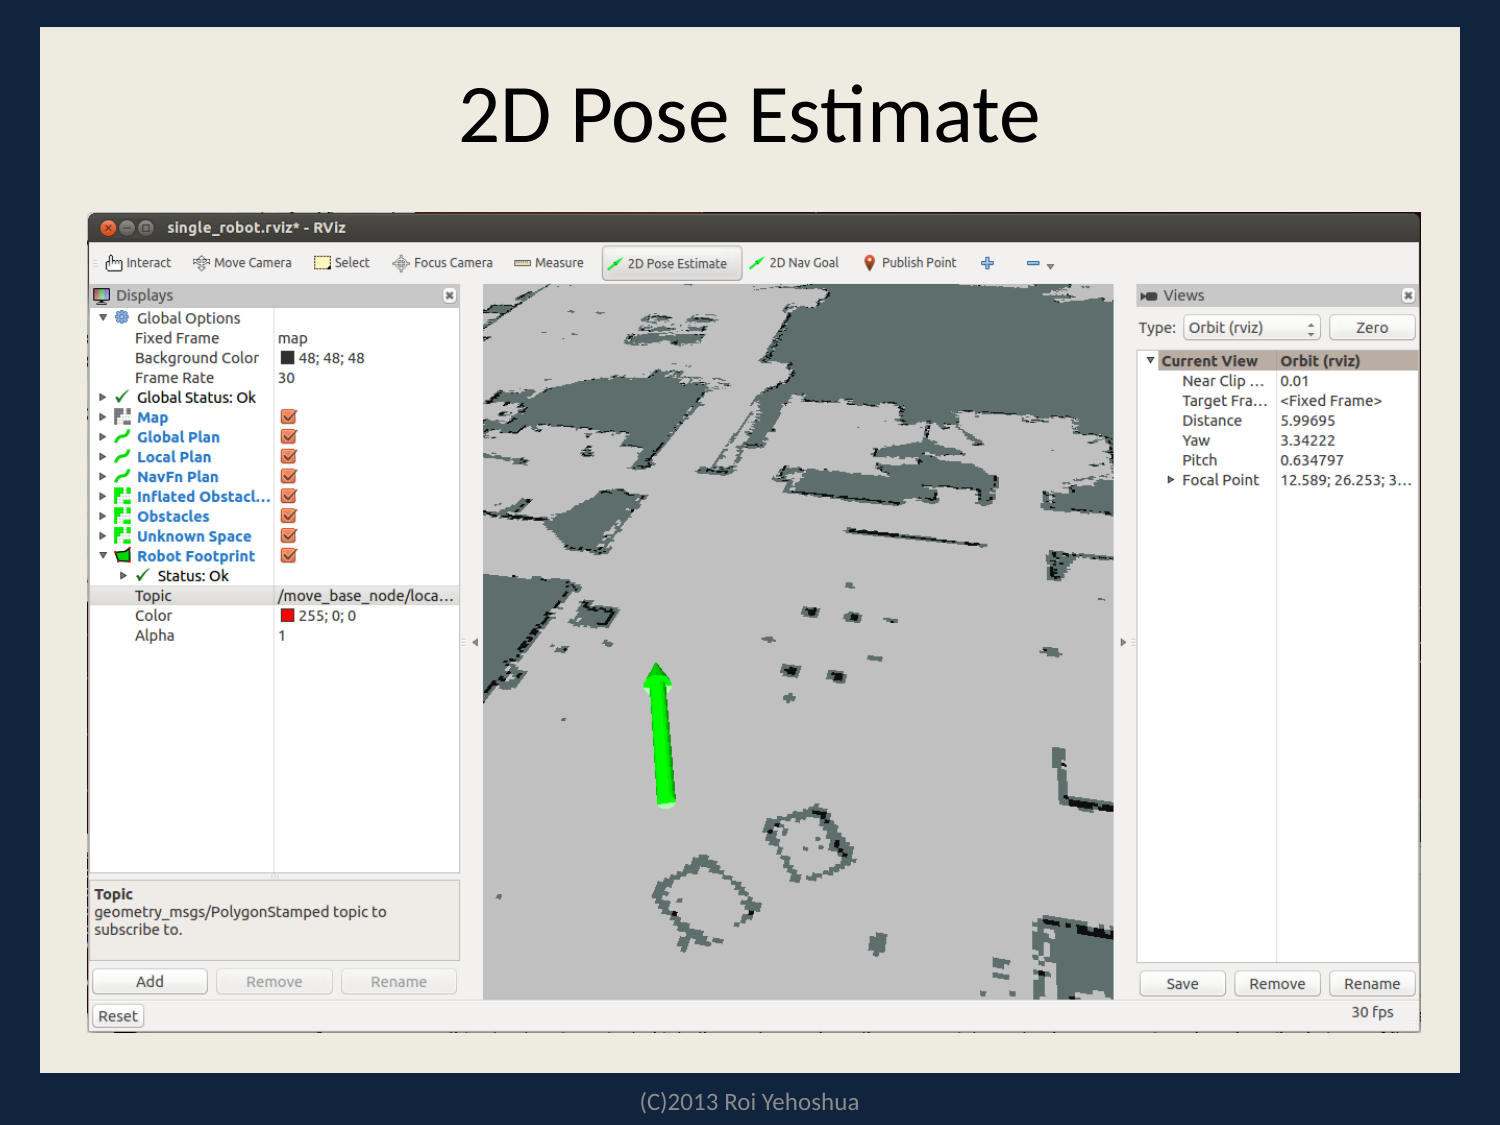

# 2D Pose Estimate
(C)2013 Roi Yehoshua